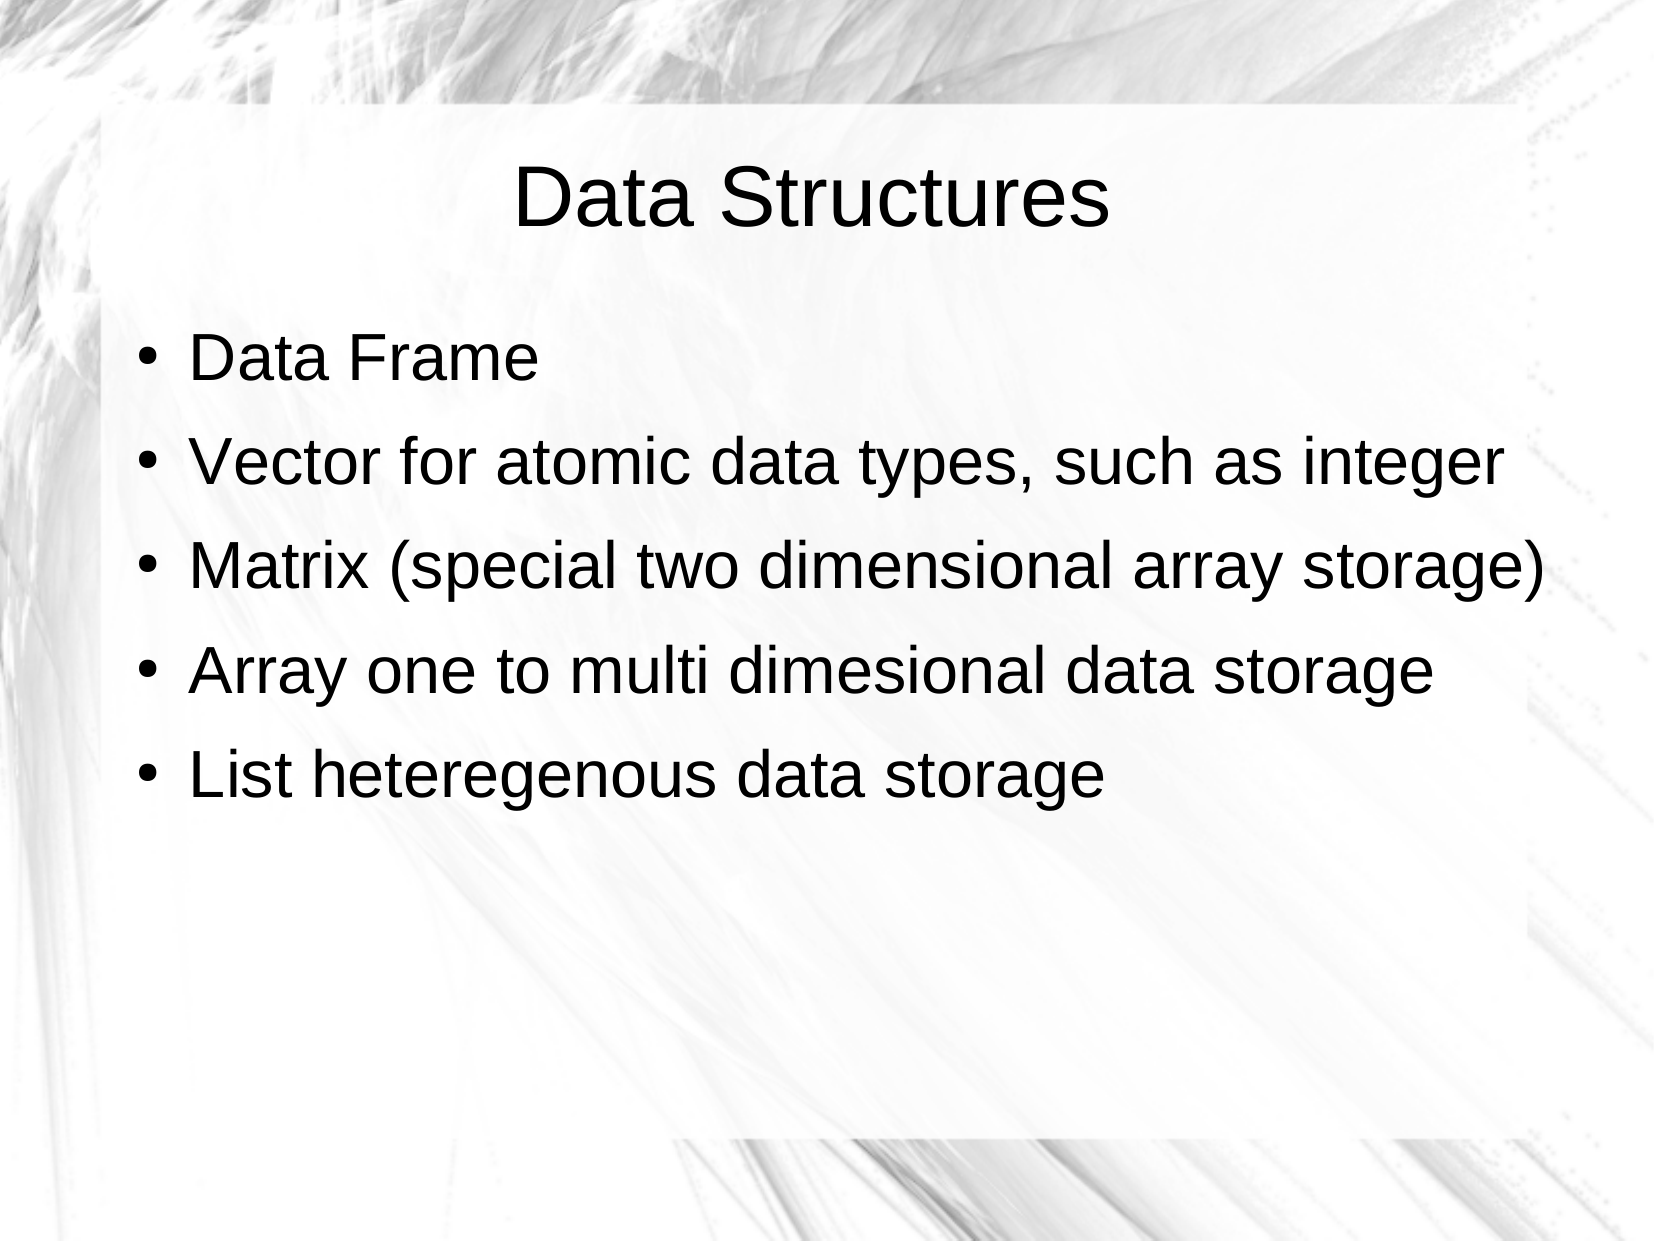

# Data Structures
Data Frame
Vector for atomic data types, such as integer
Matrix (special two dimensional array storage)
Array one to multi dimesional data storage
List heteregenous data storage